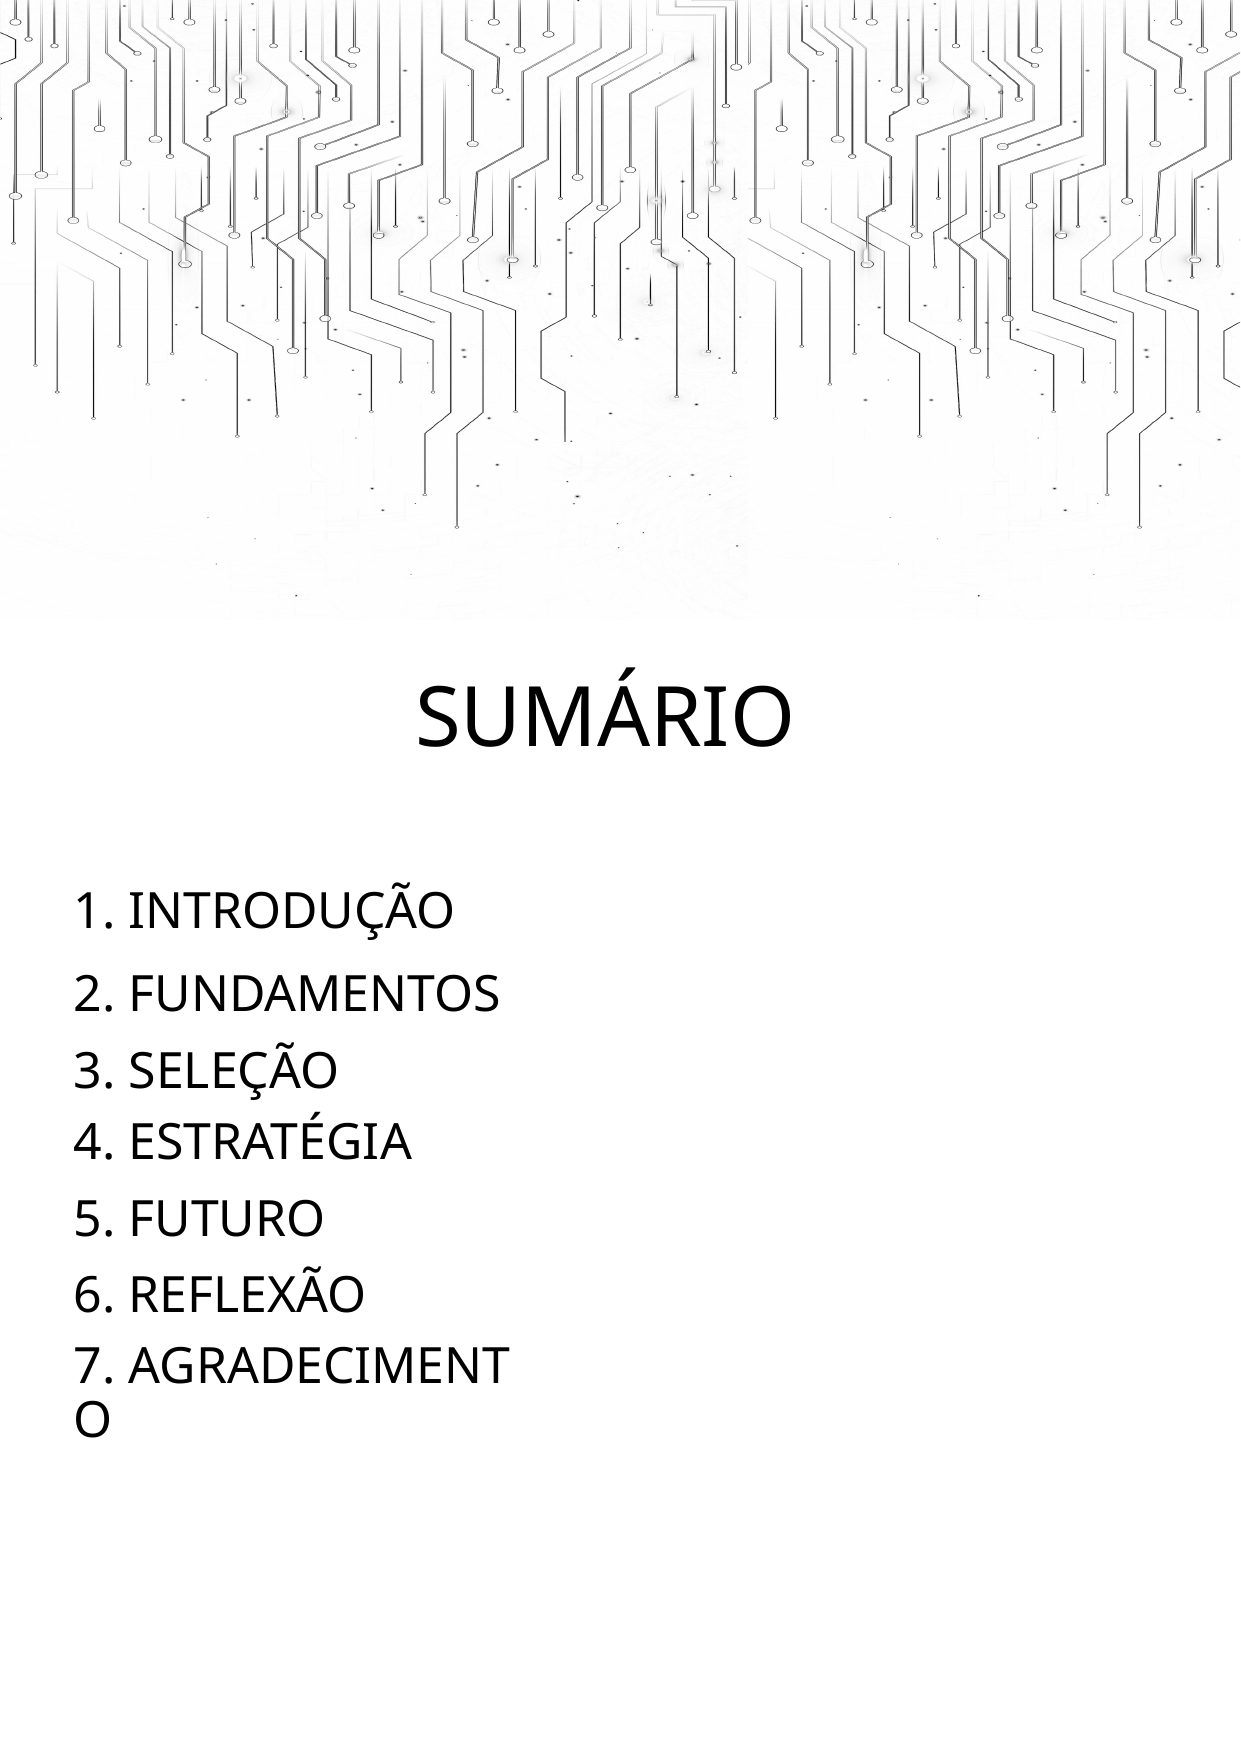

SUMÁRIO
1. INTRODUÇÃO
2. FUNDAMENTOS
3. SELEÇÃO
4. ESTRATÉGIA
5. FUTURO
6. REFLEXÃO
7. AGRADECIMENTO